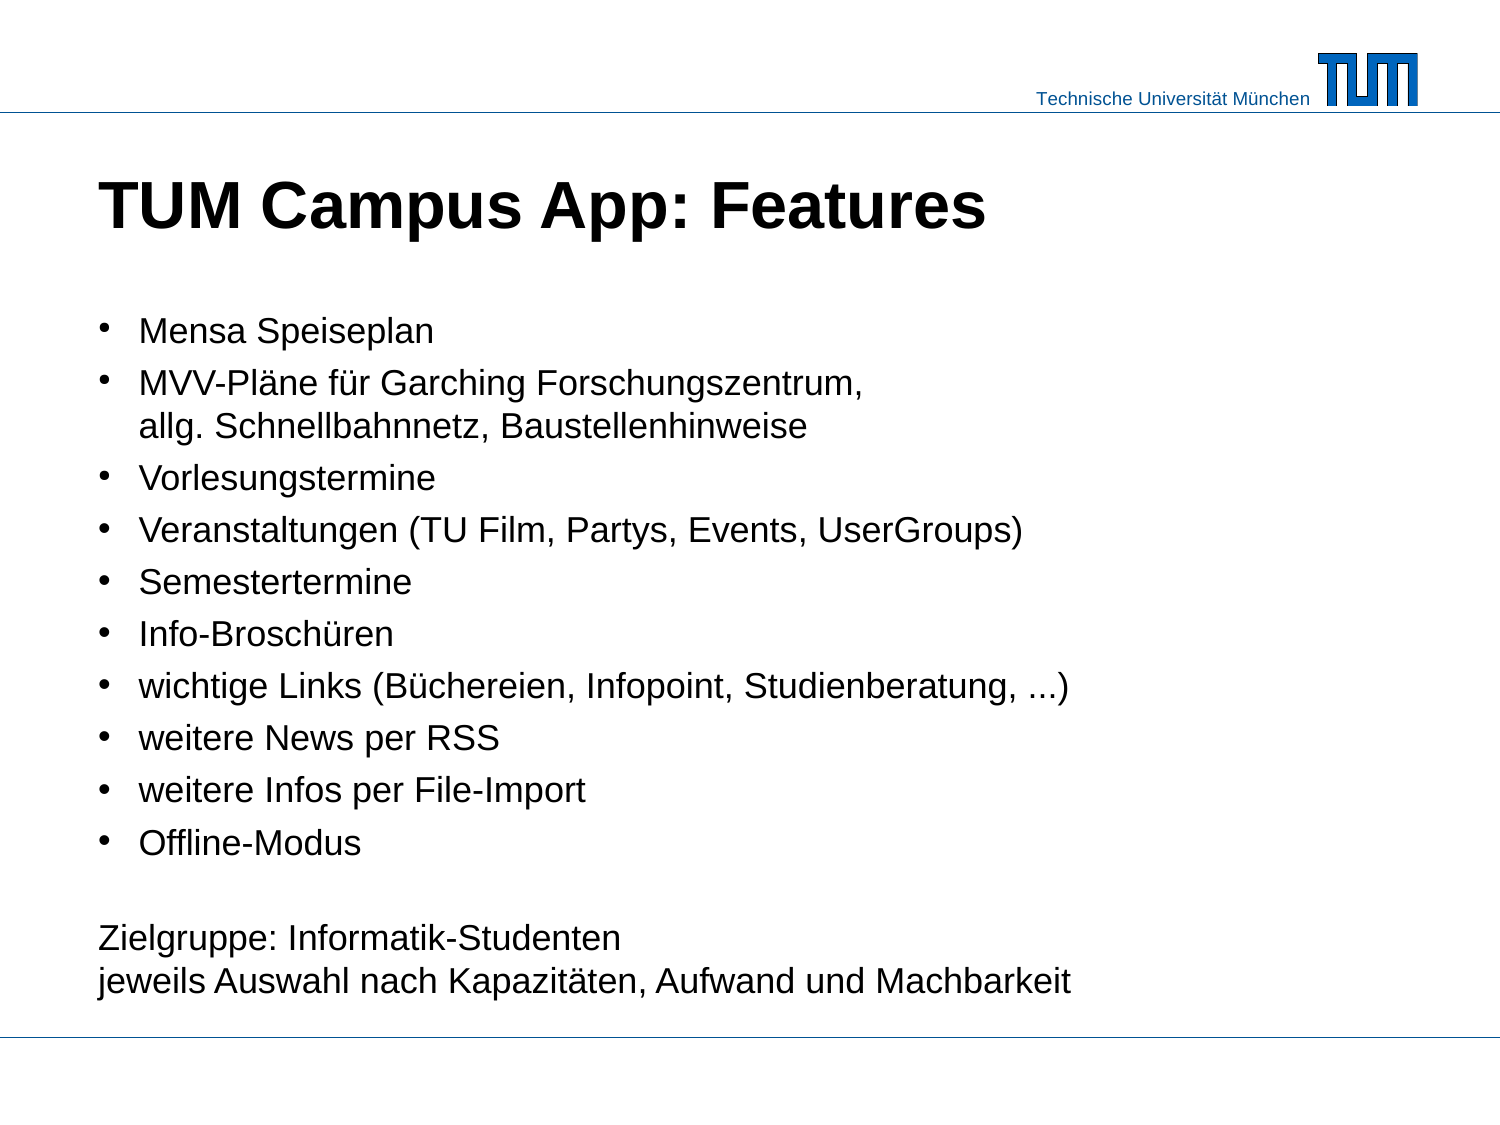

TUM Campus App: Features
Mensa Speiseplan
MVV-Pläne für Garching Forschungszentrum,
allg. Schnellbahnnetz, Baustellenhinweise
Vorlesungstermine
Veranstaltungen (TU Film, Partys, Events, UserGroups)
Semestertermine
Info-Broschüren
wichtige Links (Büchereien, Infopoint, Studienberatung, ...)
weitere News per RSS
weitere Infos per File-Import
Offline-Modus
Zielgruppe: Informatik-Studenten
jeweils Auswahl nach Kapazitäten, Aufwand und Machbarkeit
#